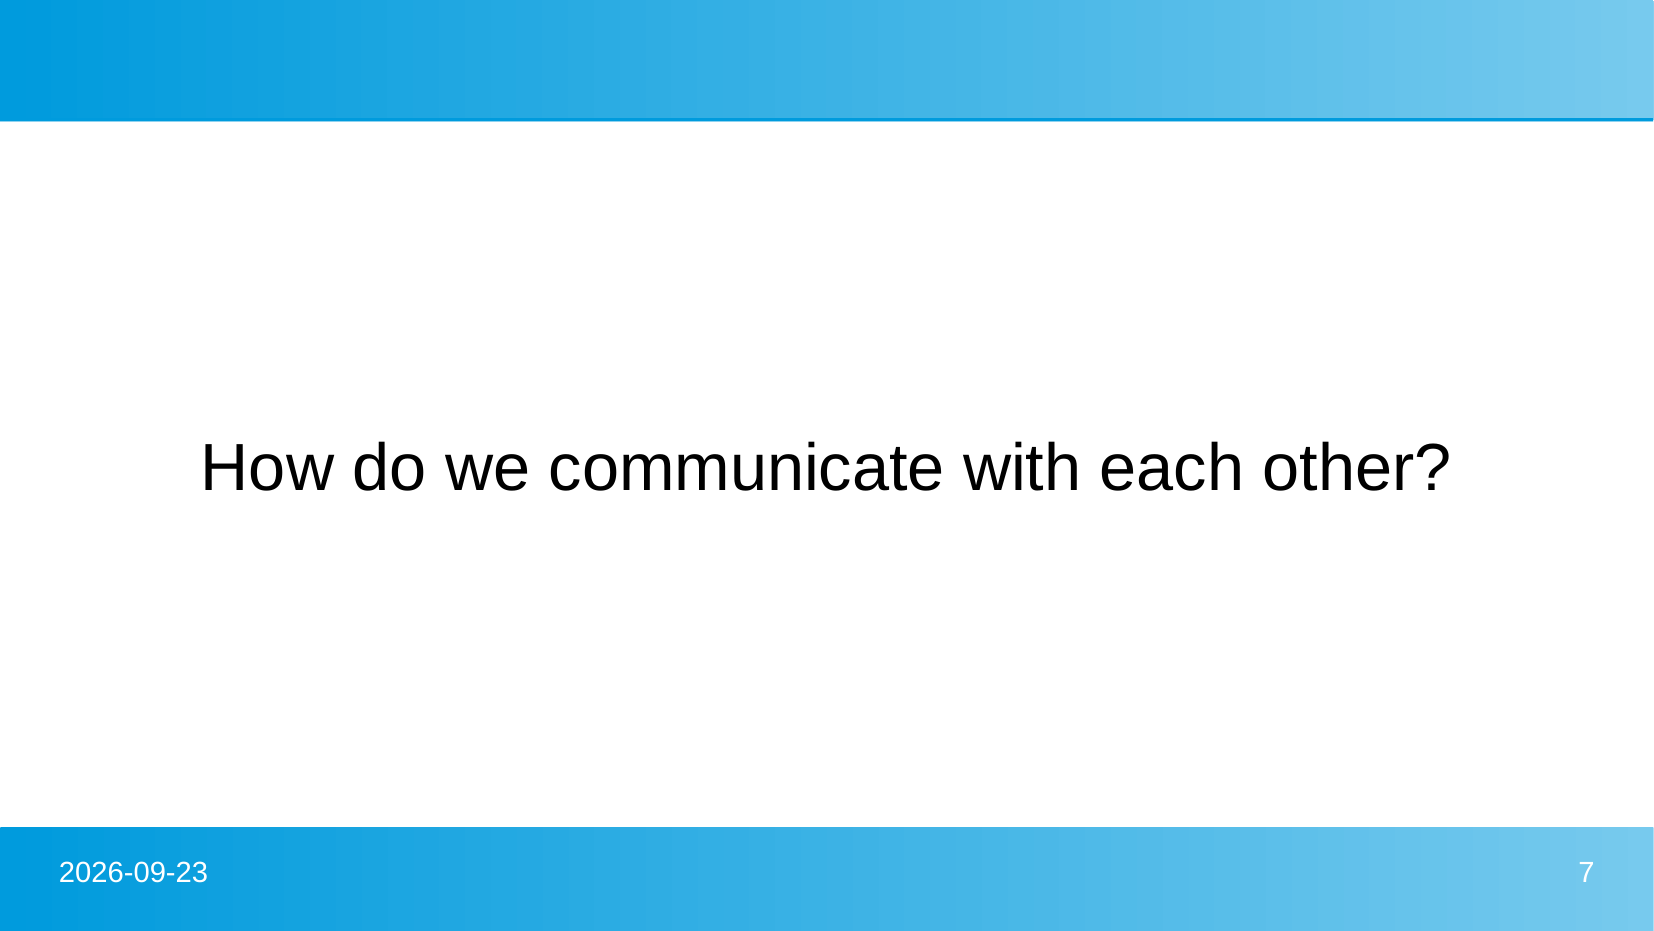

# How do we communicate with each other?
7